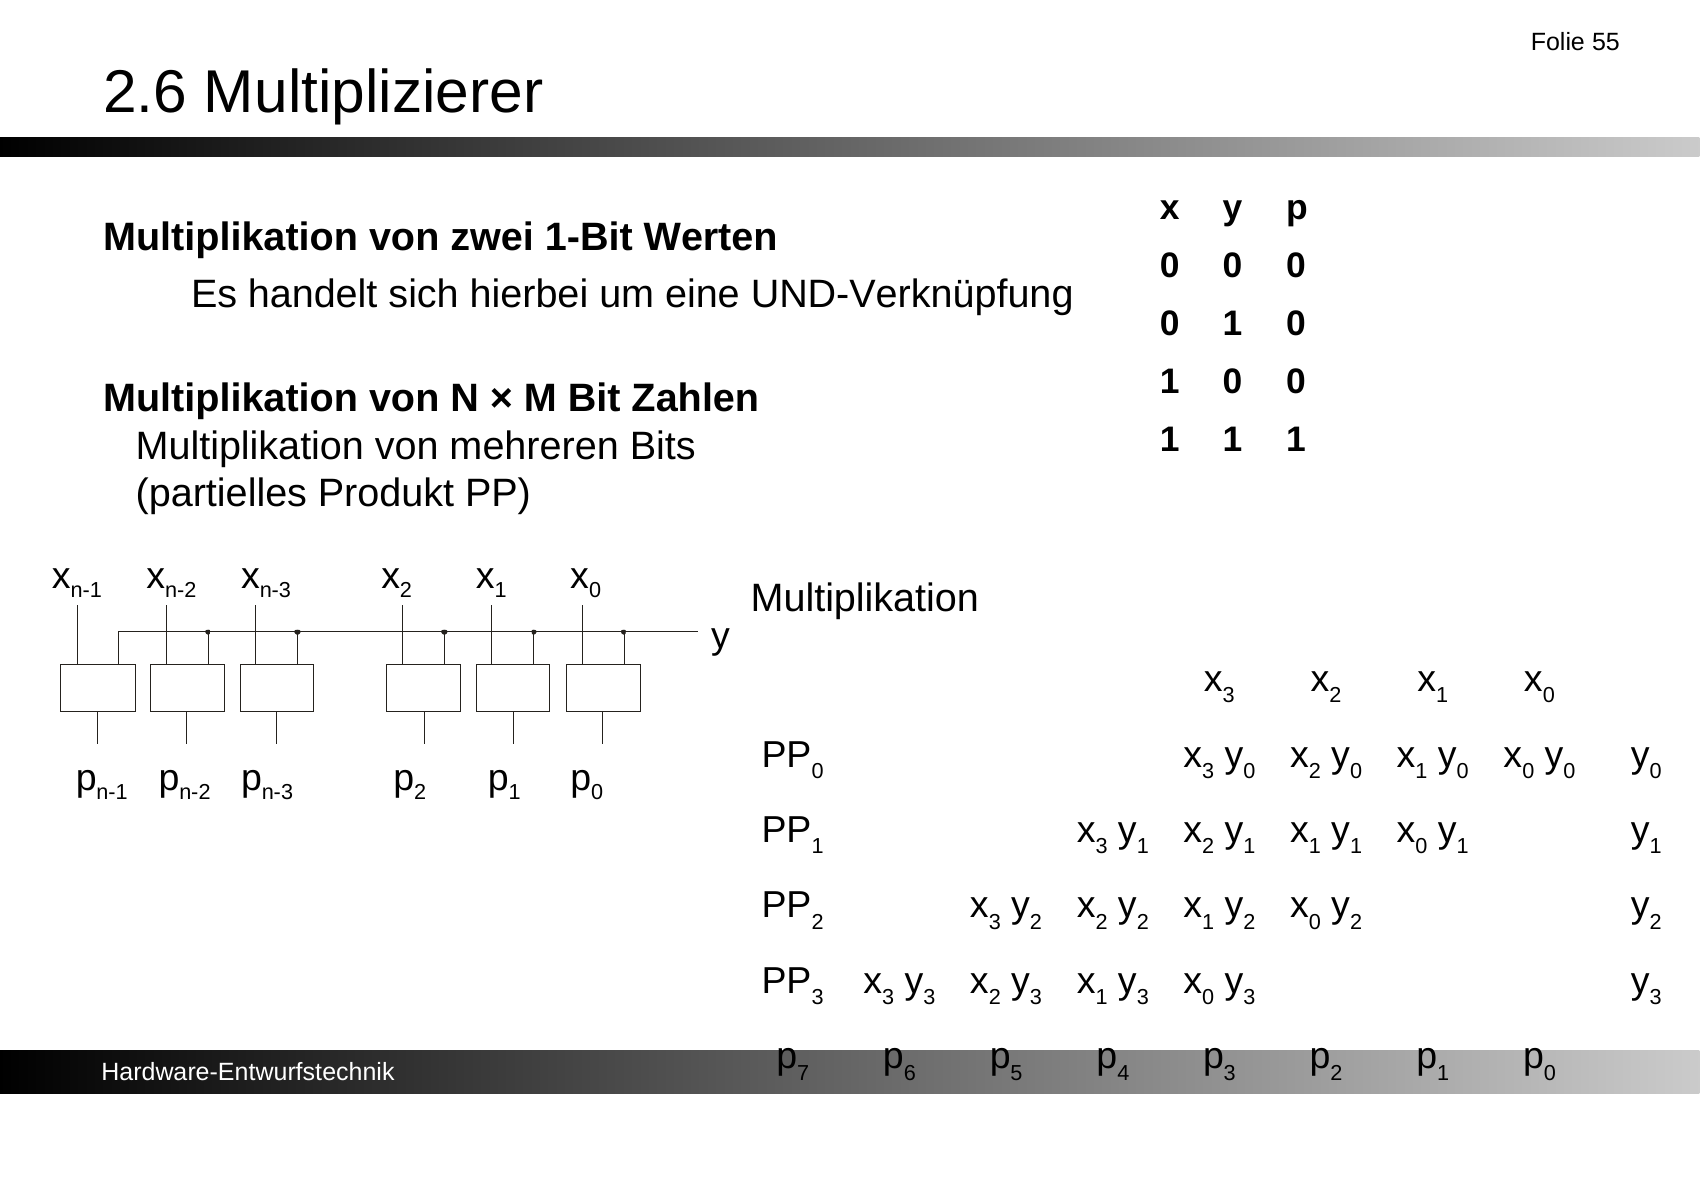

# 2.6 Multiplizierer
| x | y | p |
| --- | --- | --- |
| 0 | 0 | 0 |
| 0 | 1 | 0 |
| 1 | 0 | 0 |
| 1 | 1 | 1 |
Multiplikation von zwei 1-Bit Werten
Es handelt sich hierbei um eine UND-Verknüpfung
Multiplikation von N × M Bit Zahlen
Multiplikation von mehreren Bits
(partielles Produkt PP)
	Multiplikation
xn-1
xn-2
xn-3
x2
x1
x0
y
| | | | | x3 | x2 | x1 | x0 | |
| --- | --- | --- | --- | --- | --- | --- | --- | --- |
| PP0 | | | | x3 y0 | x2 y0 | x1 y0 | x0 y0 | y0 |
| PP1 | | | x3 y1 | x2 y1 | x1 y1 | x0 y1 | | y1 |
| PP2 | | x3 y2 | x2 y2 | x1 y2 | x0 y2 | | | y2 |
| PP3 | x3 y3 | x2 y3 | x1 y3 | x0 y3 | | | | y3 |
| p7 | p6 | p5 | p4 | p3 | p2 | p1 | p0 | |
pn-1
pn-2
pn-3
p2
p1
p0